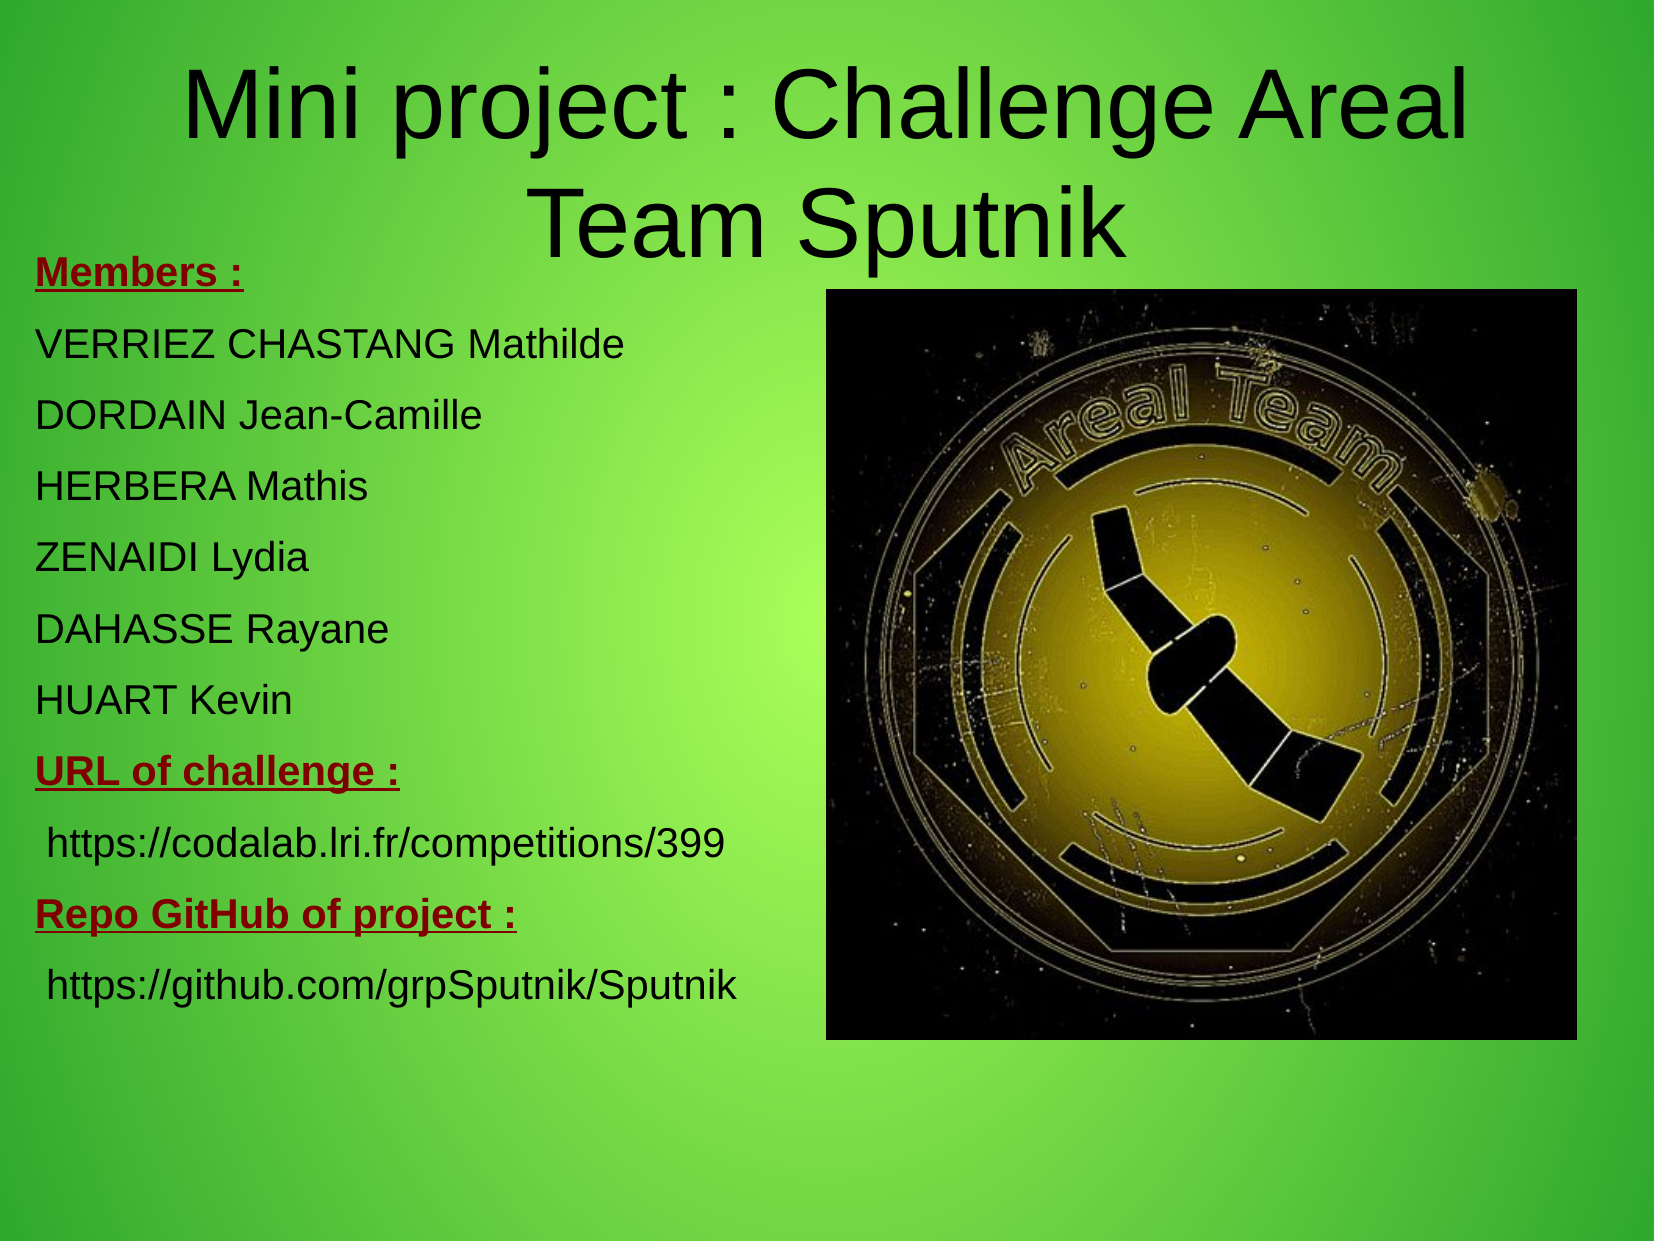

# Mini project : Challenge Areal Team Sputnik
Members :
VERRIEZ CHASTANG Mathilde
DORDAIN Jean-Camille
HERBERA Mathis
ZENAIDI Lydia
DAHASSE Rayane
HUART Kevin
URL of challenge :
 https://codalab.lri.fr/competitions/399
Repo GitHub of project :
 https://github.com/grpSputnik/Sputnik